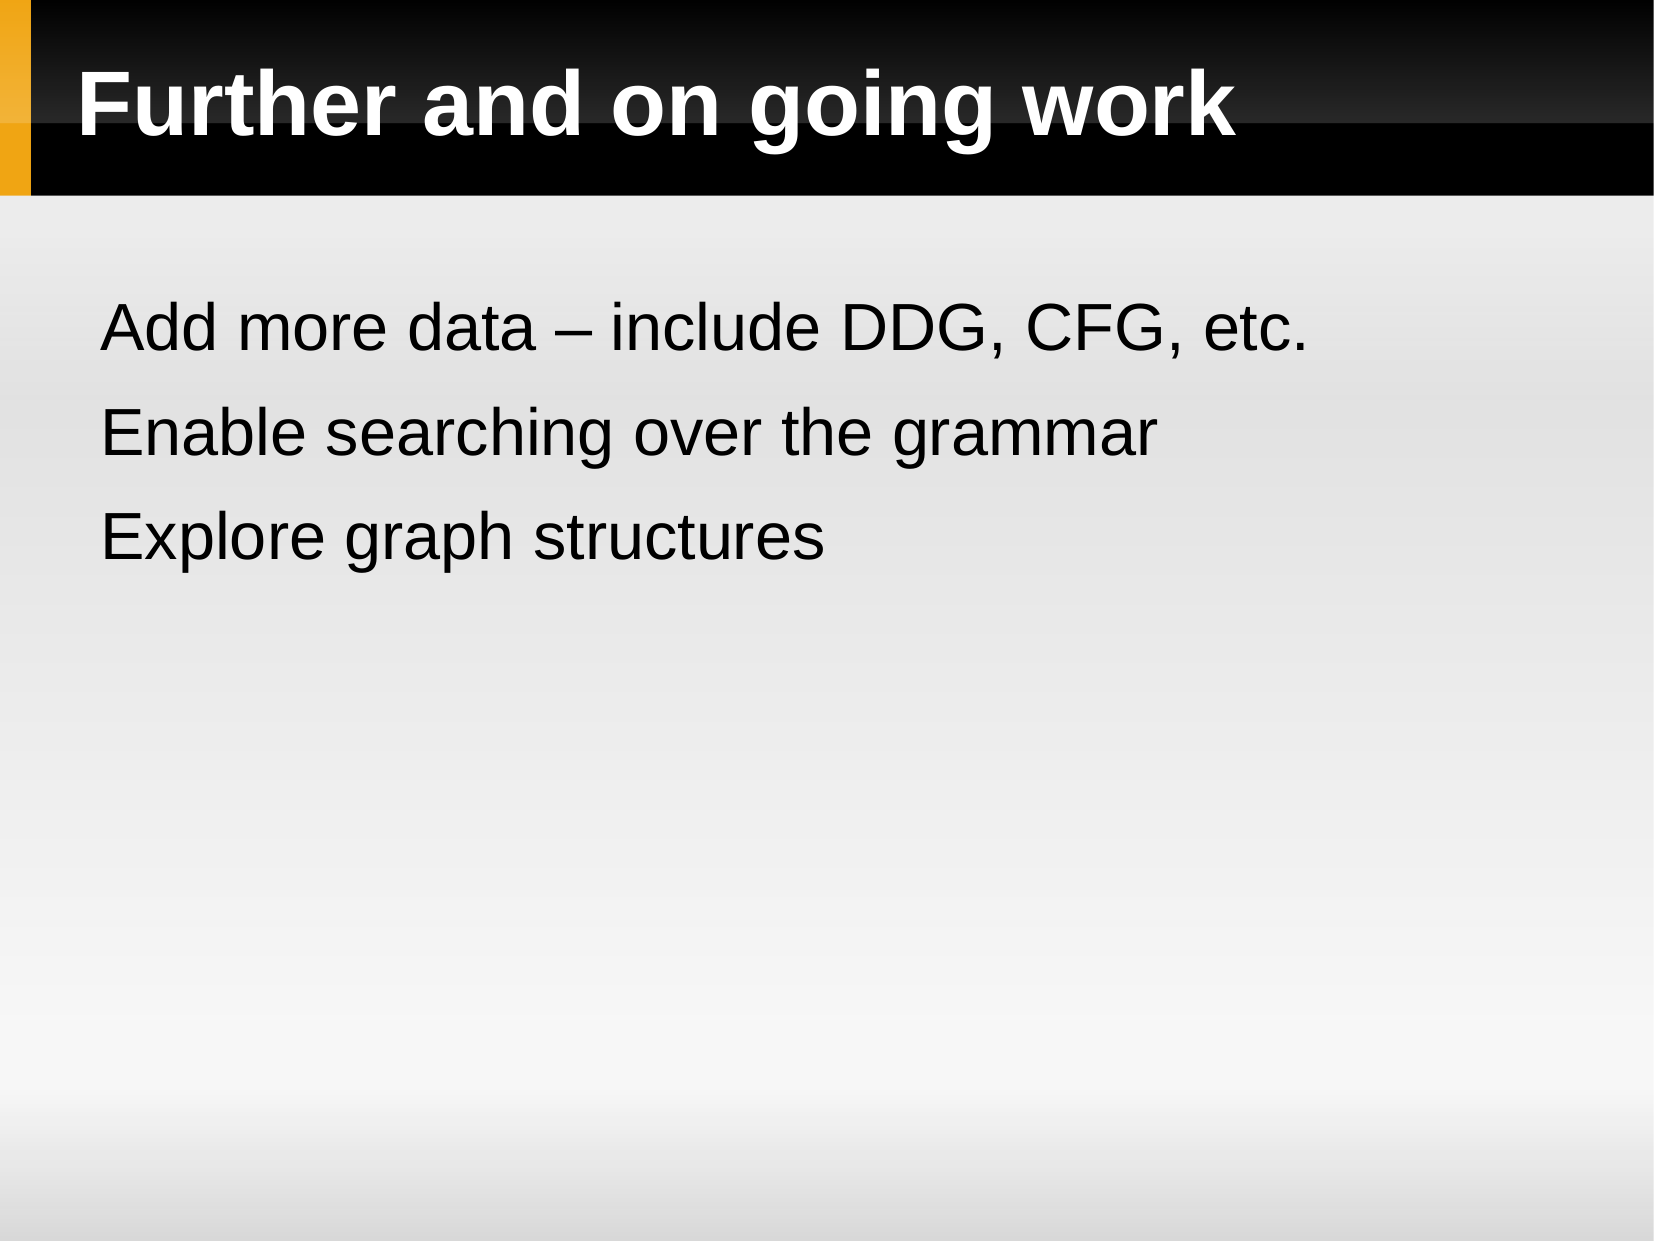

# Further and on going work
Add more data – include DDG, CFG, etc.
Enable searching over the grammar
Explore graph structures